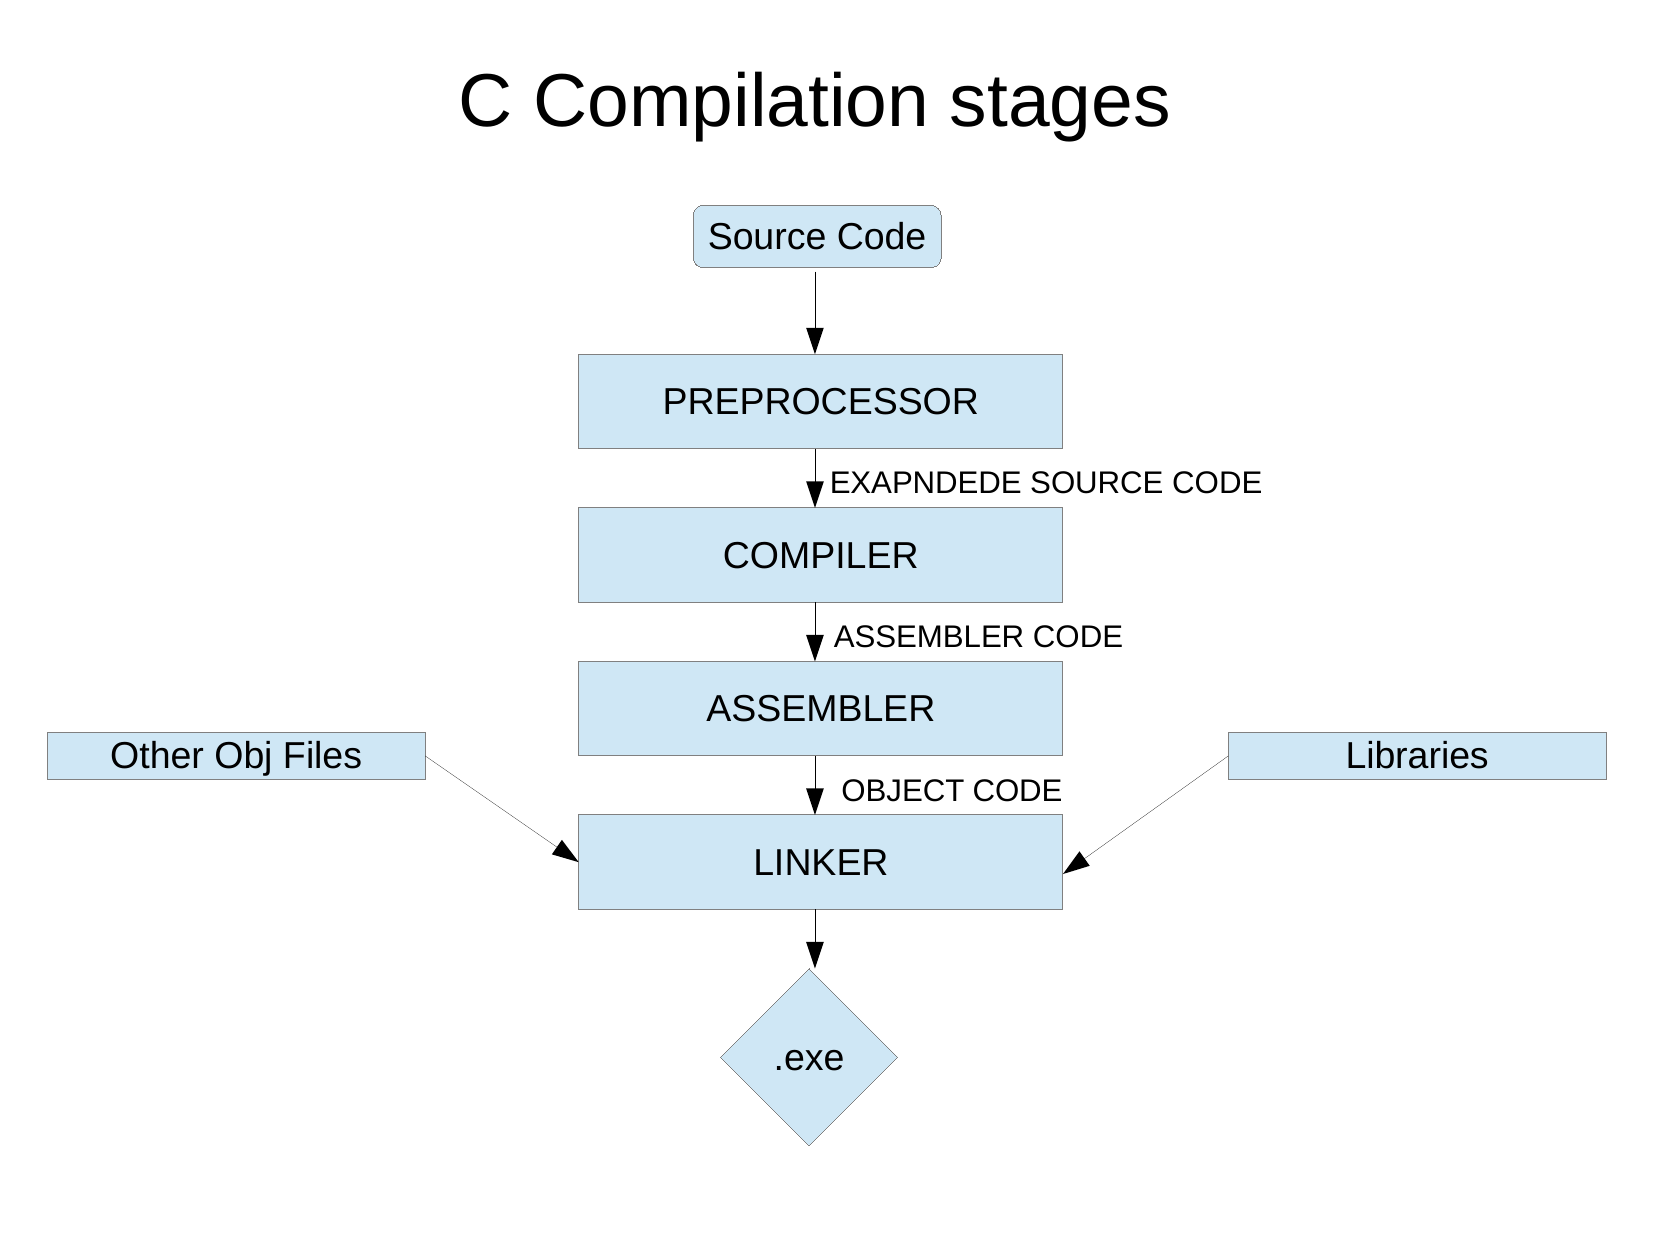

# C Compilation stages
Source Code
PREPROCESSOR
EXAPNDEDE SOURCE CODE
COMPILER
ASSEMBLER CODE
ASSEMBLER
Other Obj Files
Libraries
OBJECT CODE
LINKER
.exe